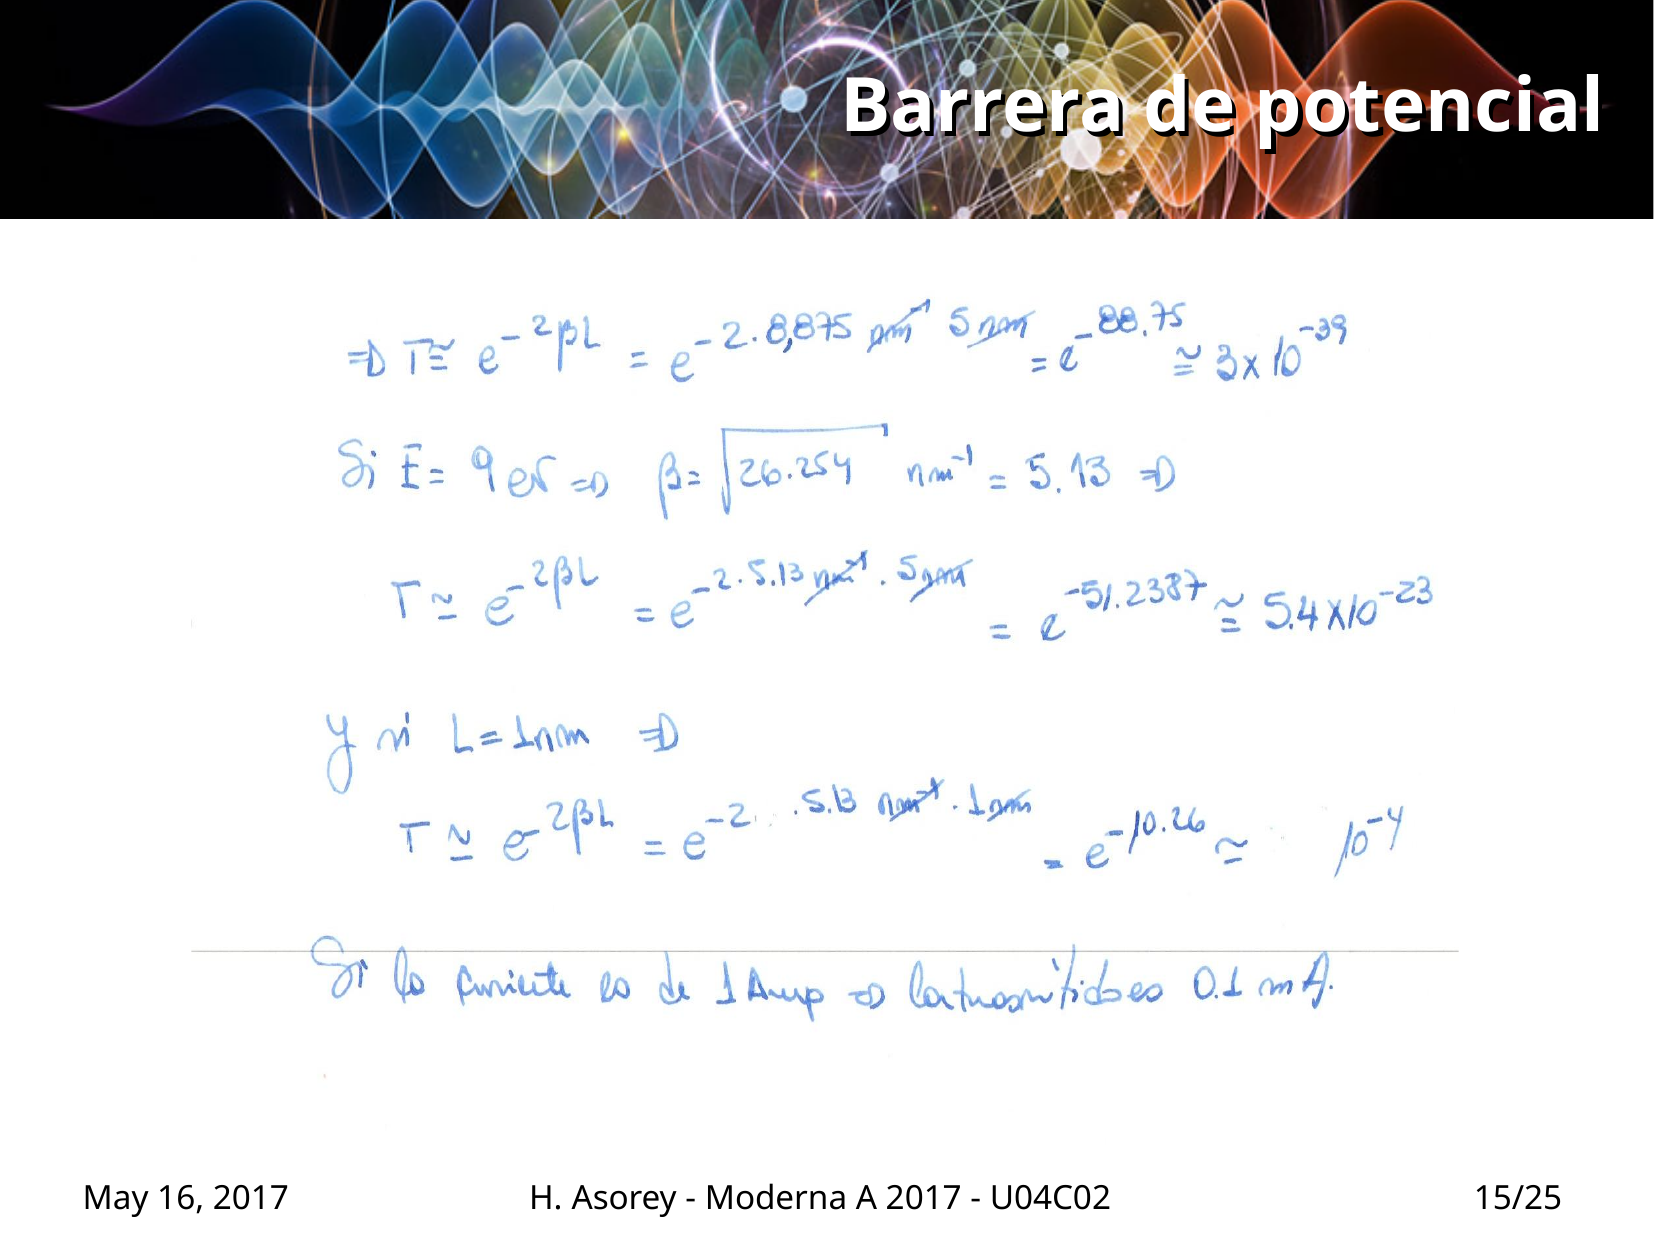

# Barrera de potencial
May 16, 2017
H. Asorey - Moderna A 2017 - U04C02
15